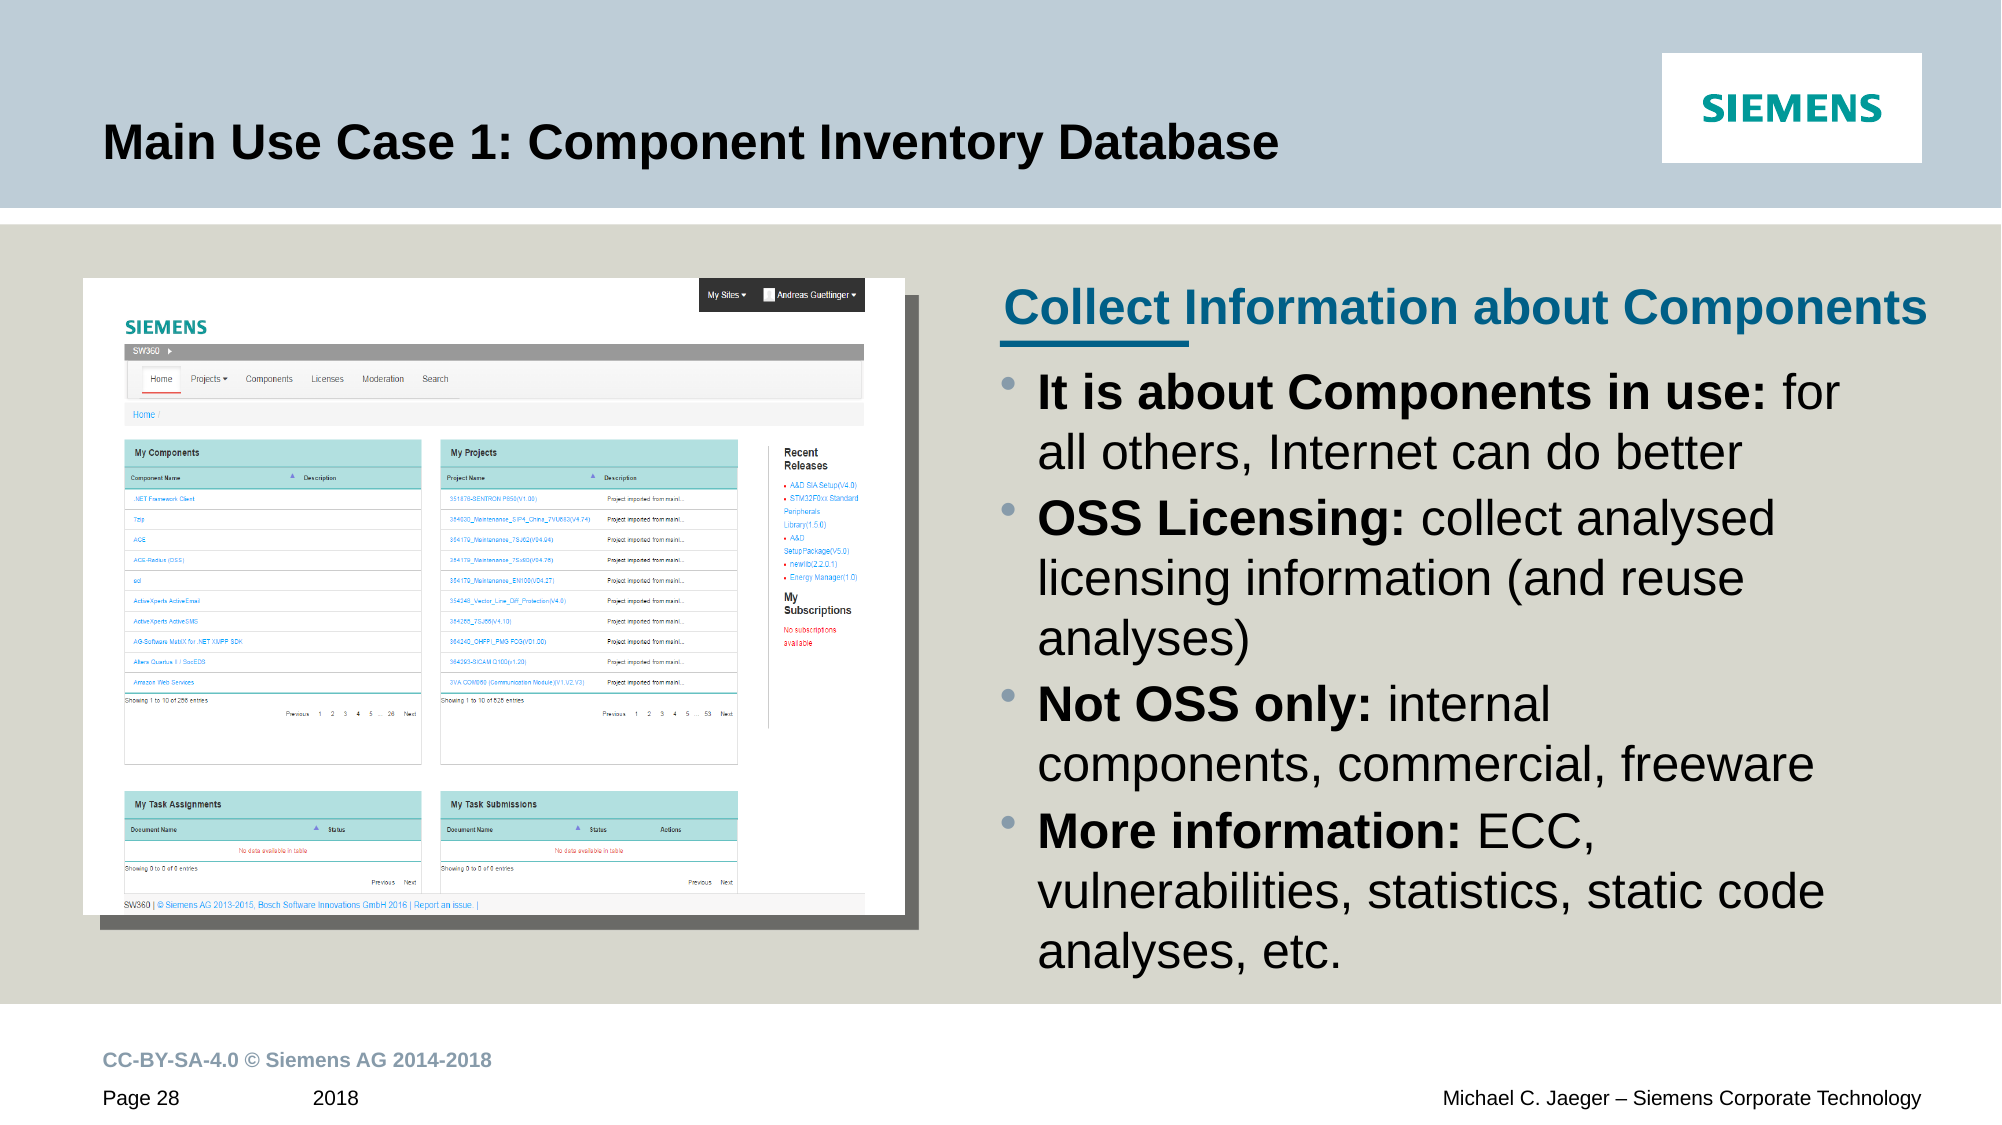

# Main Use Case 1: Component Inventory Database
Collect Information about Components
It is about Components in use: for all others, Internet can do better
OSS Licensing: collect analysed licensing information (and reuse analyses)
Not OSS only: internal components, commercial, freeware
More information: ECC, vulnerabilities, statistics, static code analyses, etc.